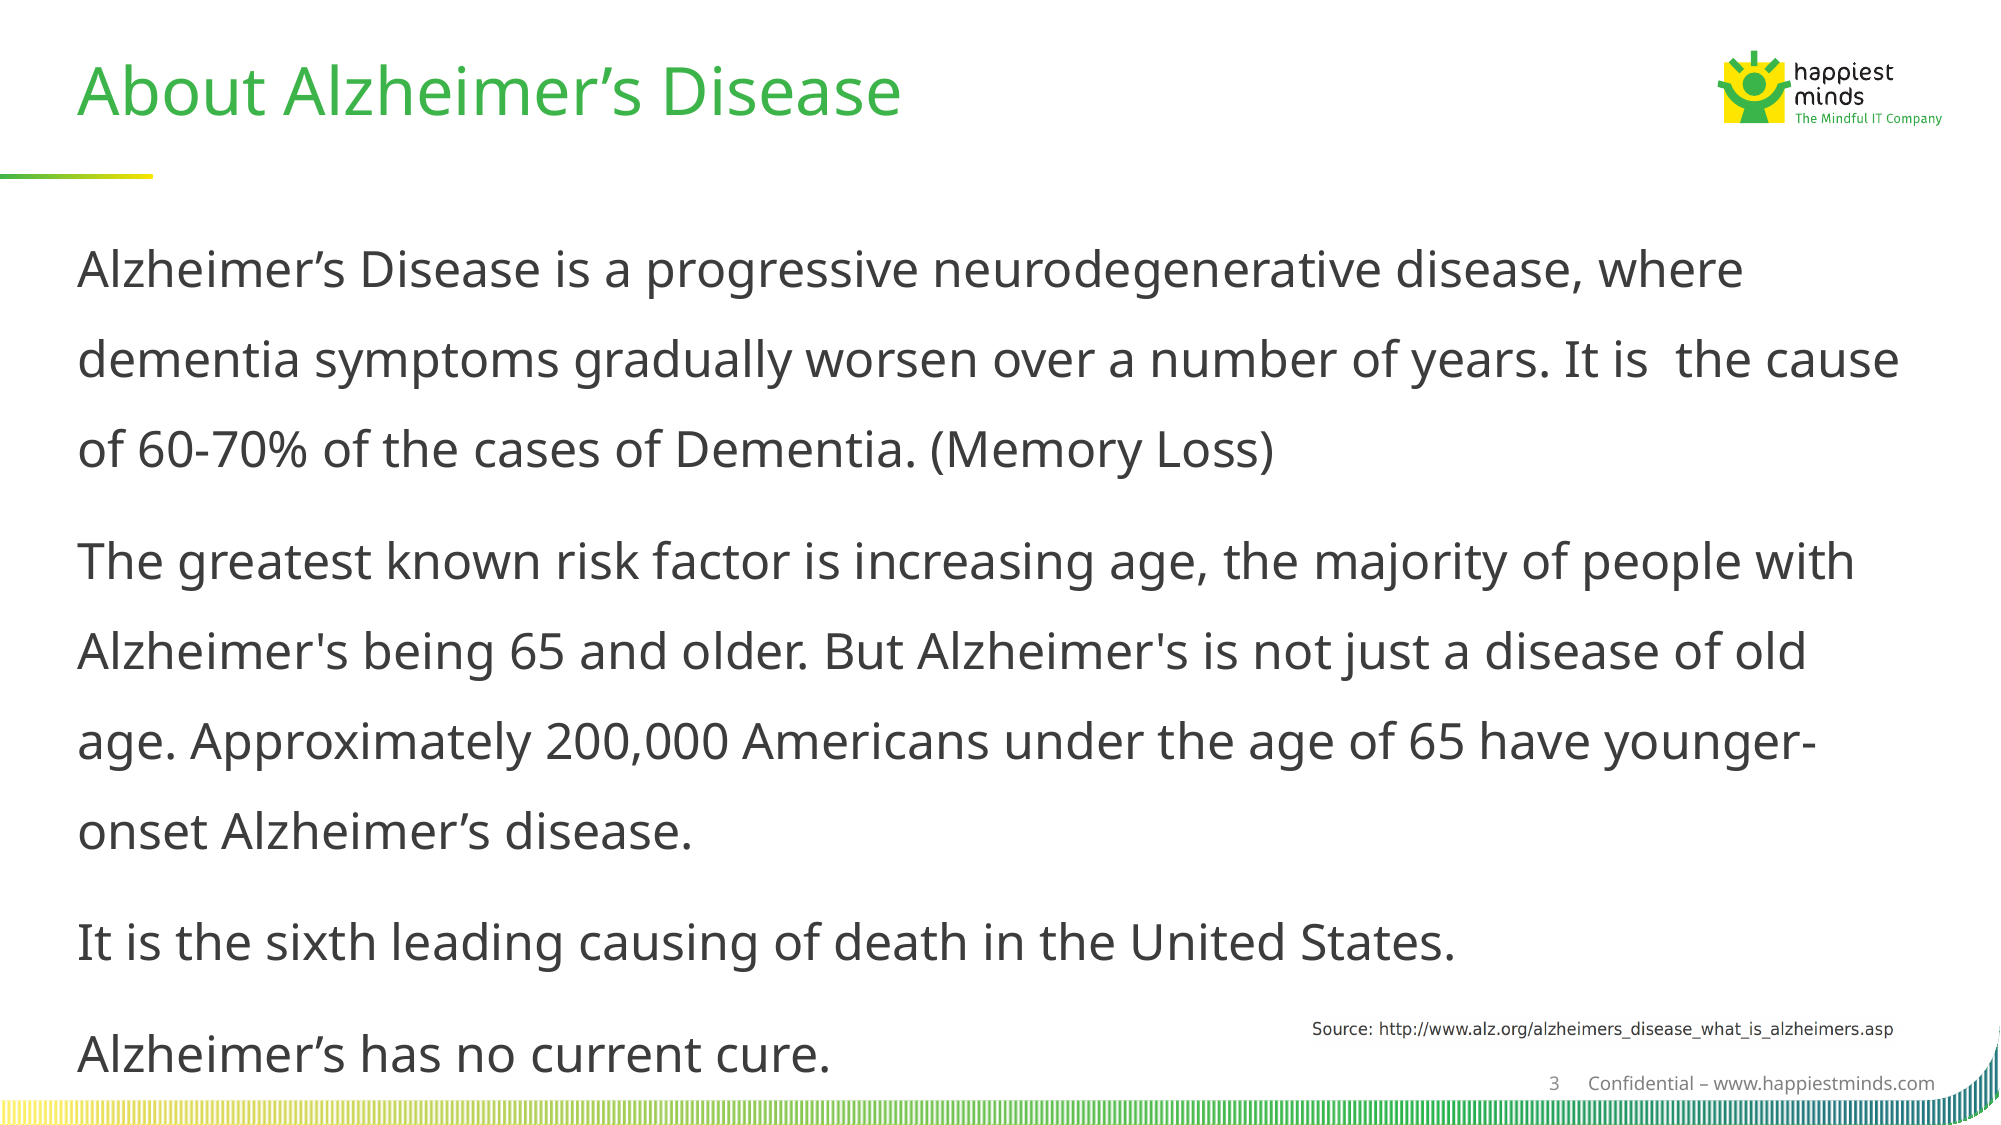

# About Alzheimer’s Disease
Alzheimer’s Disease is a progressive neurodegenerative disease, where dementia symptoms gradually worsen over a number of years. It is the cause of 60-70% of the cases of Dementia. (Memory Loss)
The greatest known risk factor is increasing age, the majority of people with Alzheimer's being 65 and older. But Alzheimer's is not just a disease of old age. Approximately 200,000 Americans under the age of 65 have younger-onset Alzheimer’s disease.
It is the sixth leading causing of death in the United States.
Alzheimer’s has no current cure.